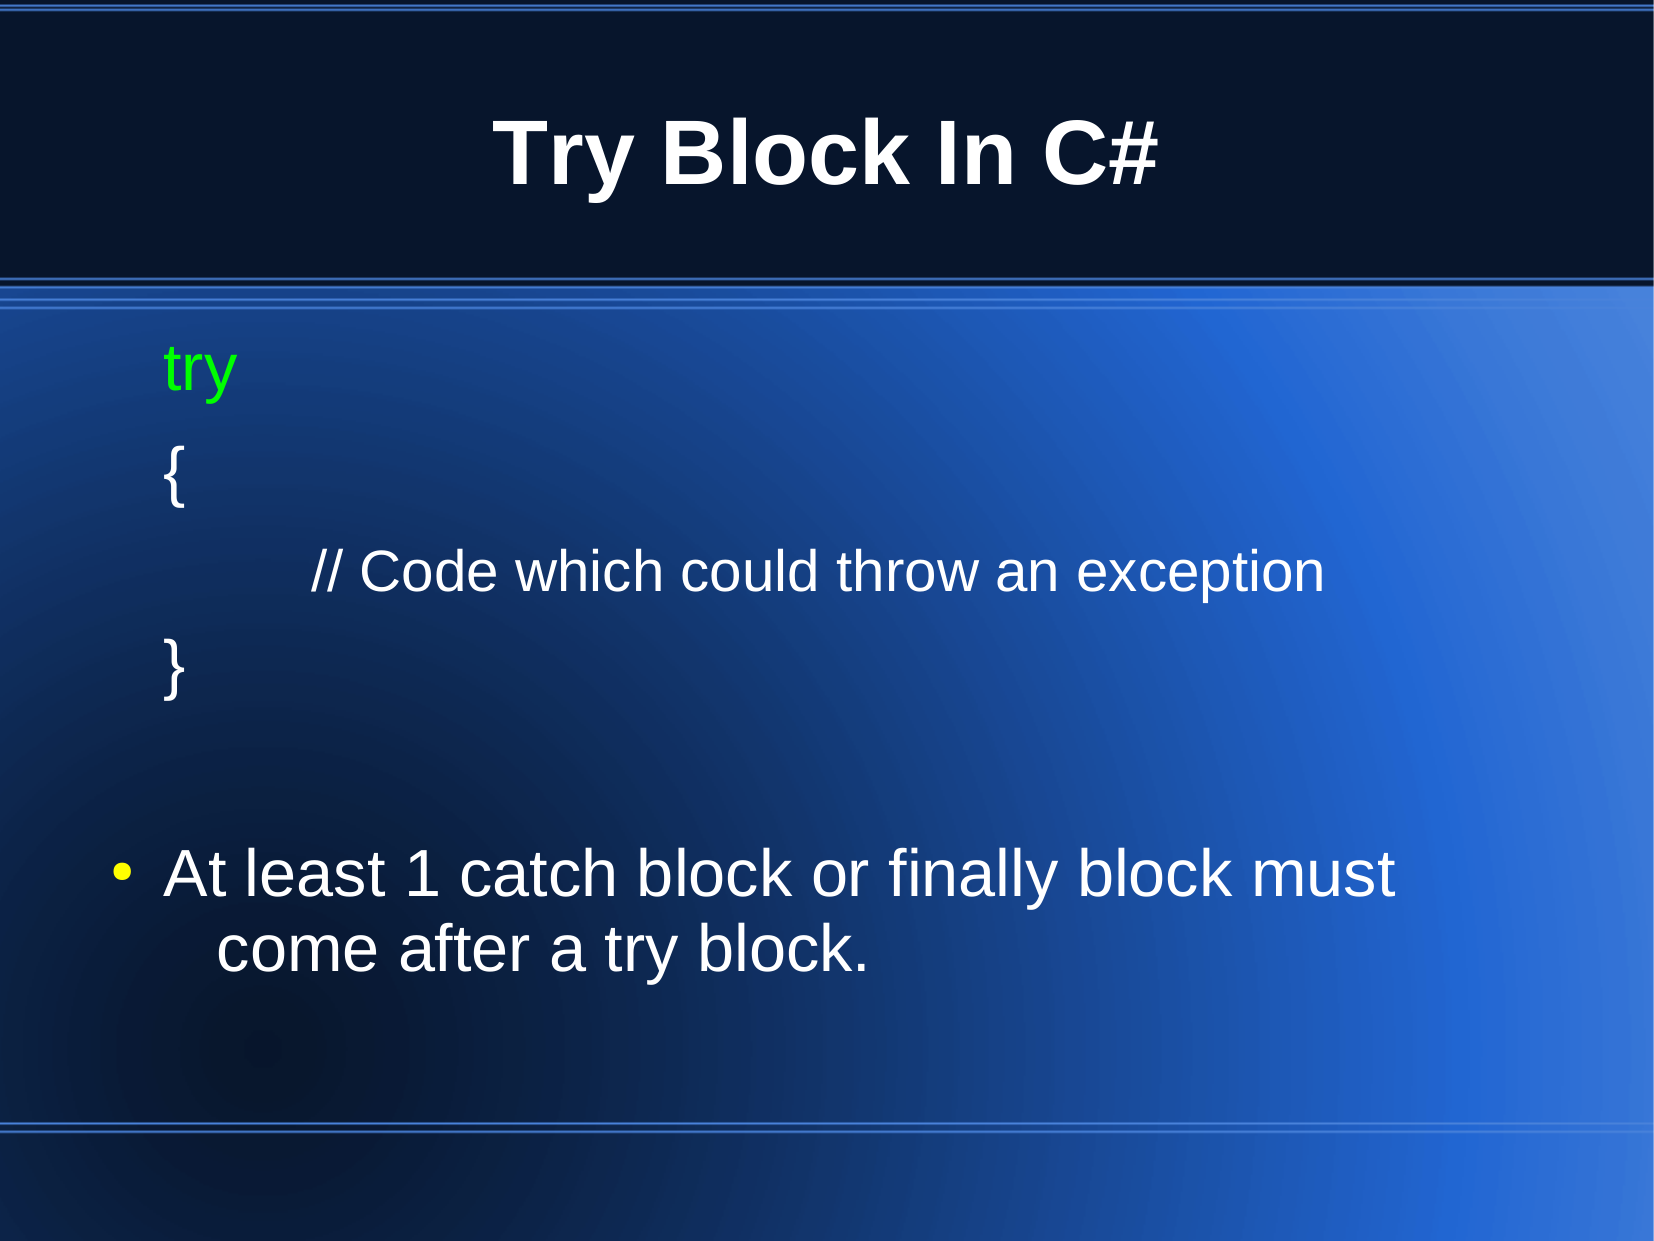

# Try Block In C#
try
{
// Code which could throw an exception
}
At least 1 catch block or finally block must come after a try block.